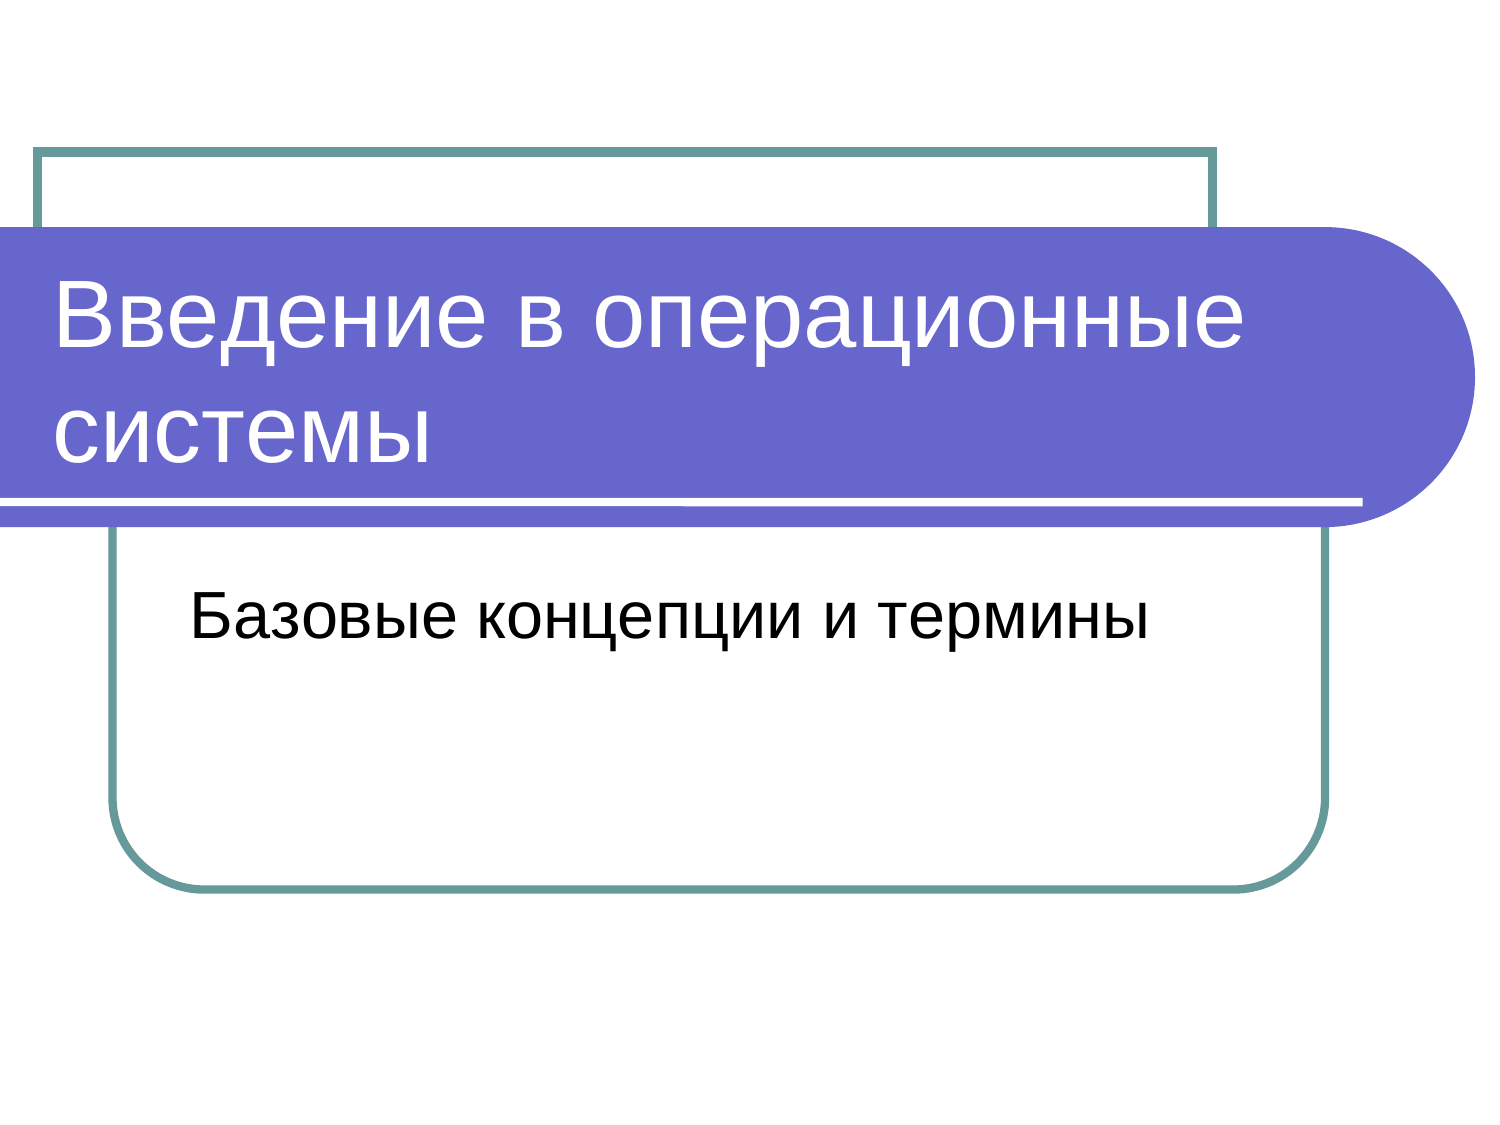

# Введение в операционные системы
Базовые концепции и термины